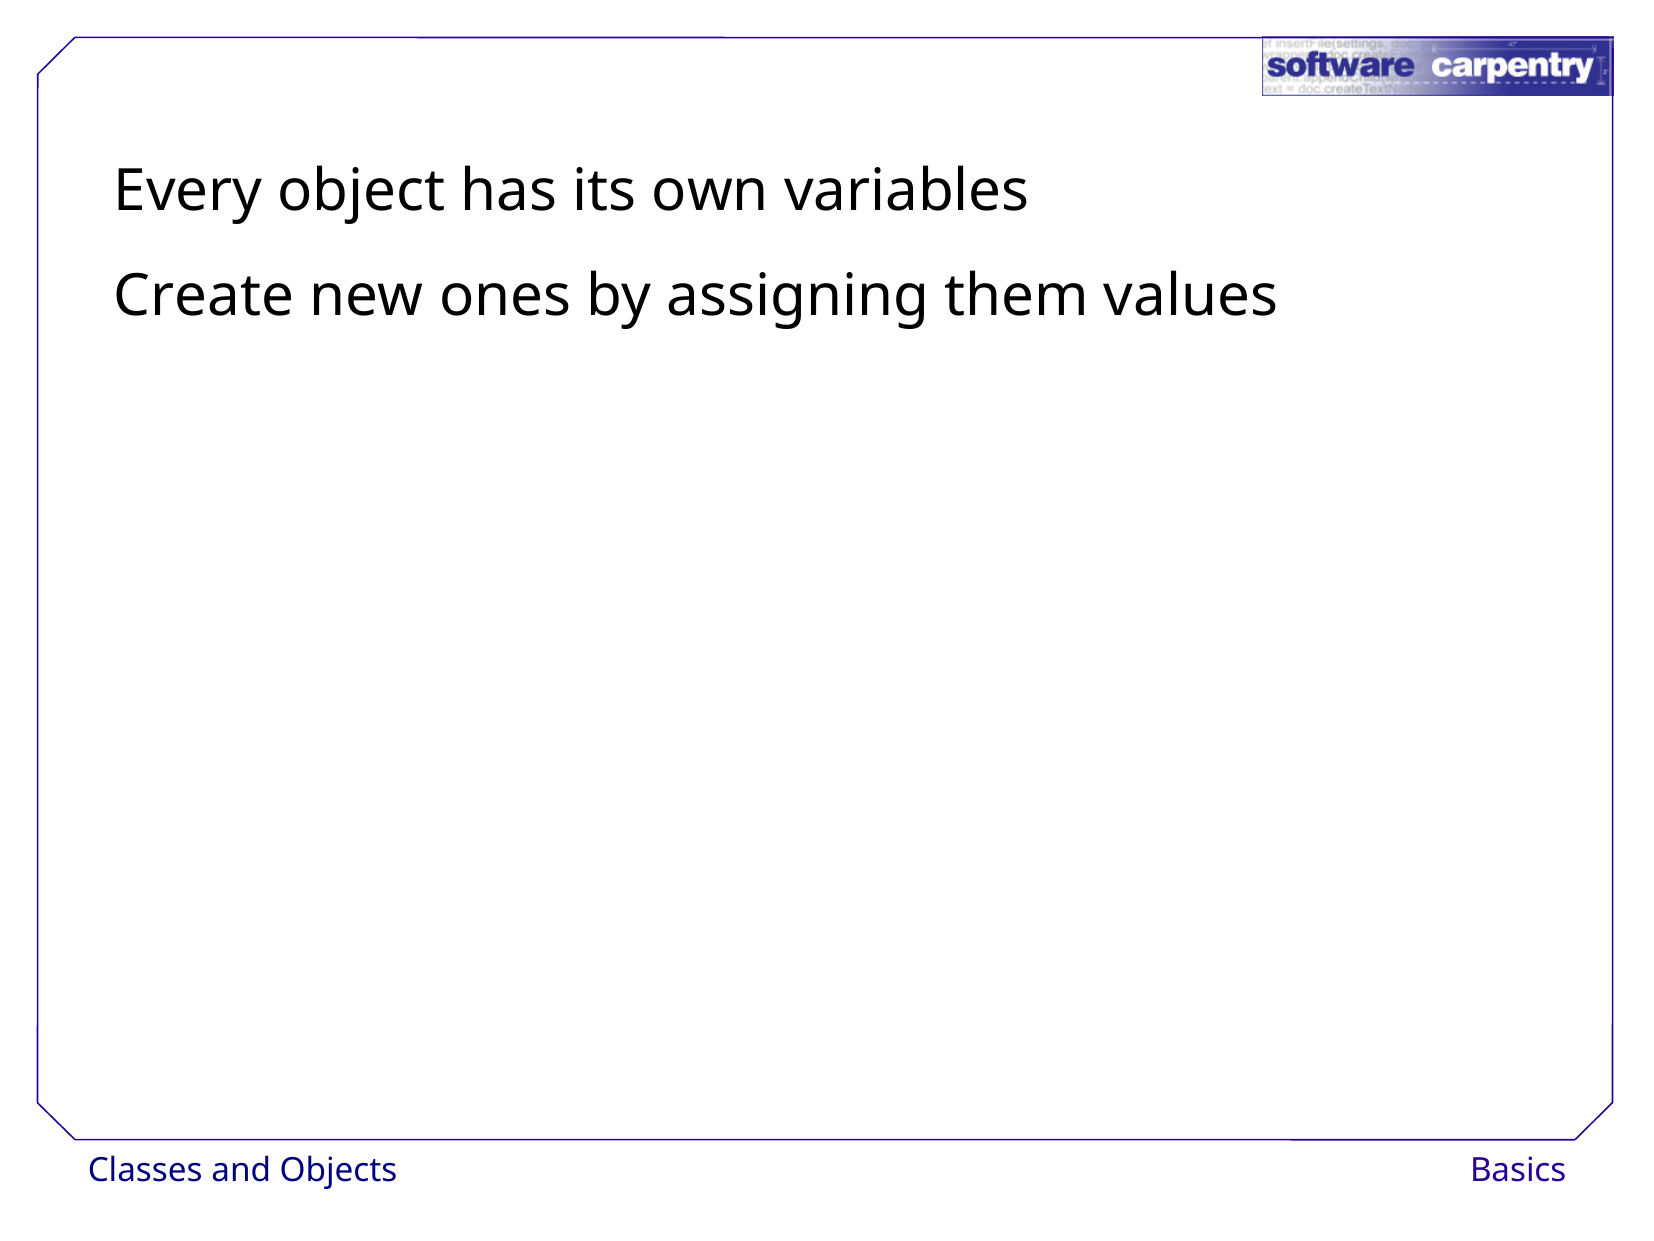

Every object has its own variables
Create new ones by assigning them values